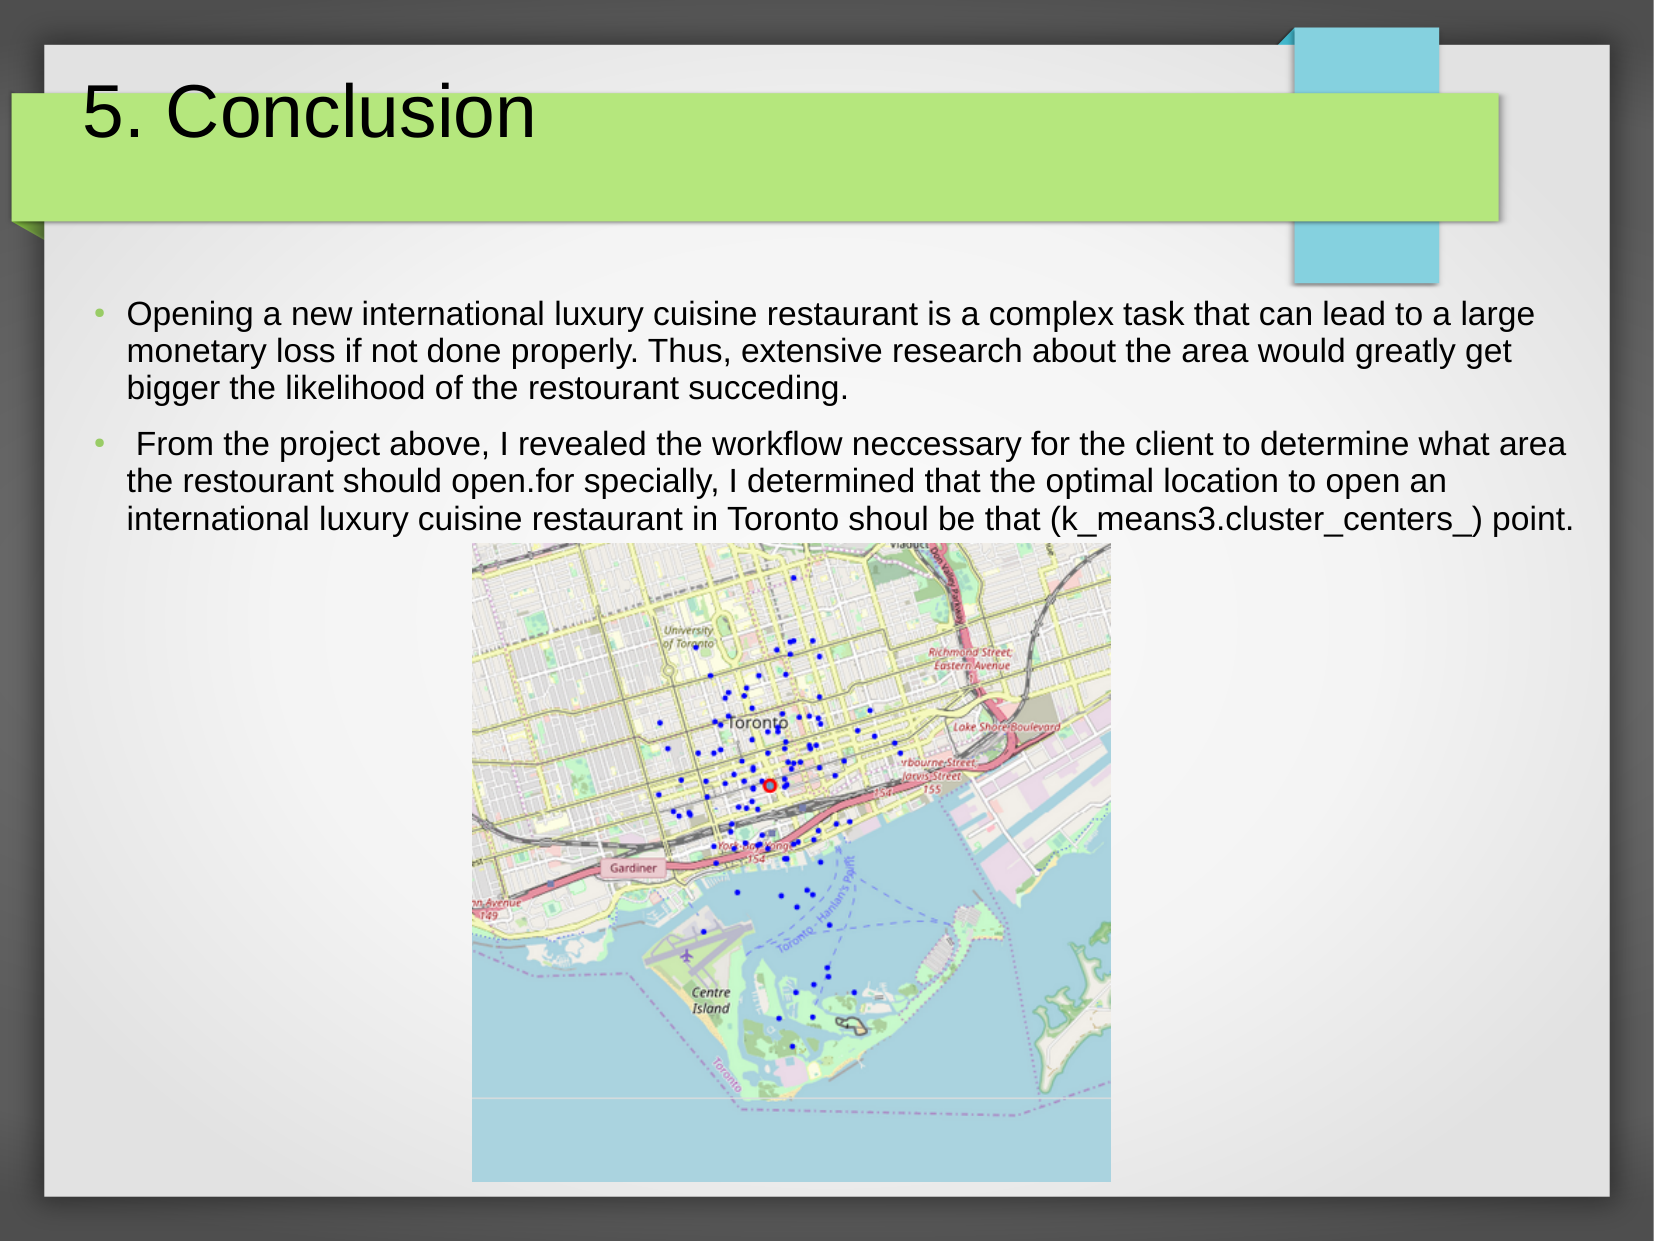

# 5. Conclusion
Opening a new international luxury cuisine restaurant is a complex task that can lead to a large monetary loss if not done properly. Thus, extensive research about the area would greatly get bigger the likelihood of the restourant succeding.
 From the project above, I revealed the workflow neccessary for the client to determine what area the restourant should open.for specially, I determined that the optimal location to open an international luxury cuisine restaurant in Toronto shoul be that (k_means3.cluster_centers_) point.